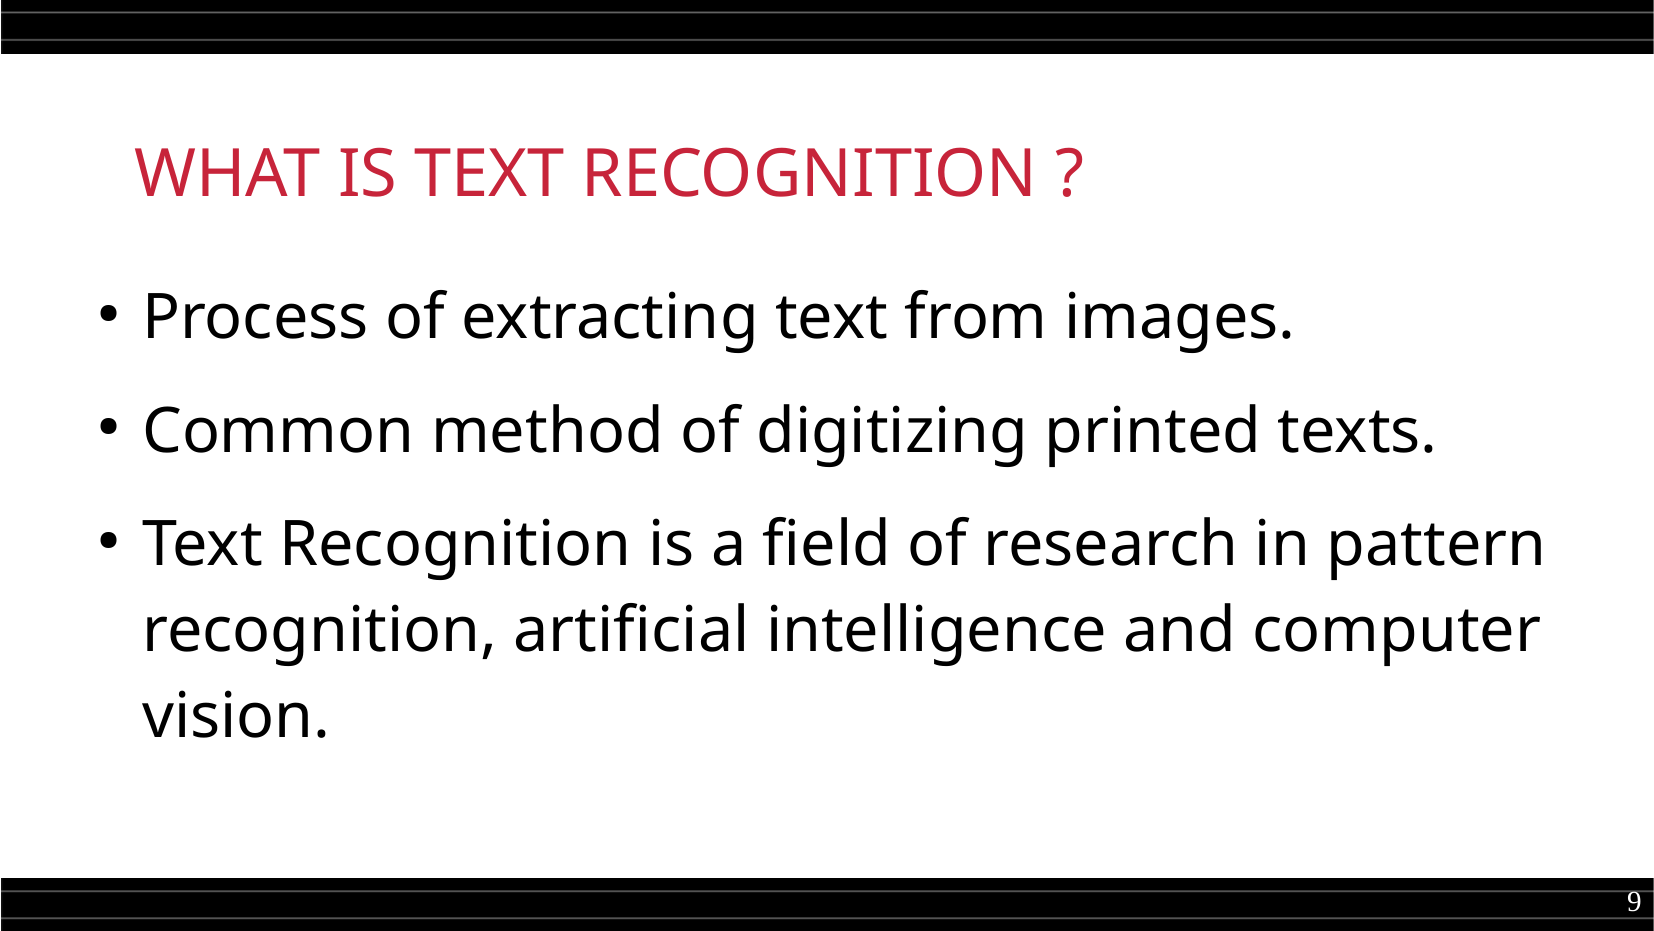

# WHAT IS TEXT RECOGNITION ?
Process of extracting text from images.
Common method of digitizing printed texts.
Text Recognition is a field of research in pattern recognition, artificial intelligence and computer vision.